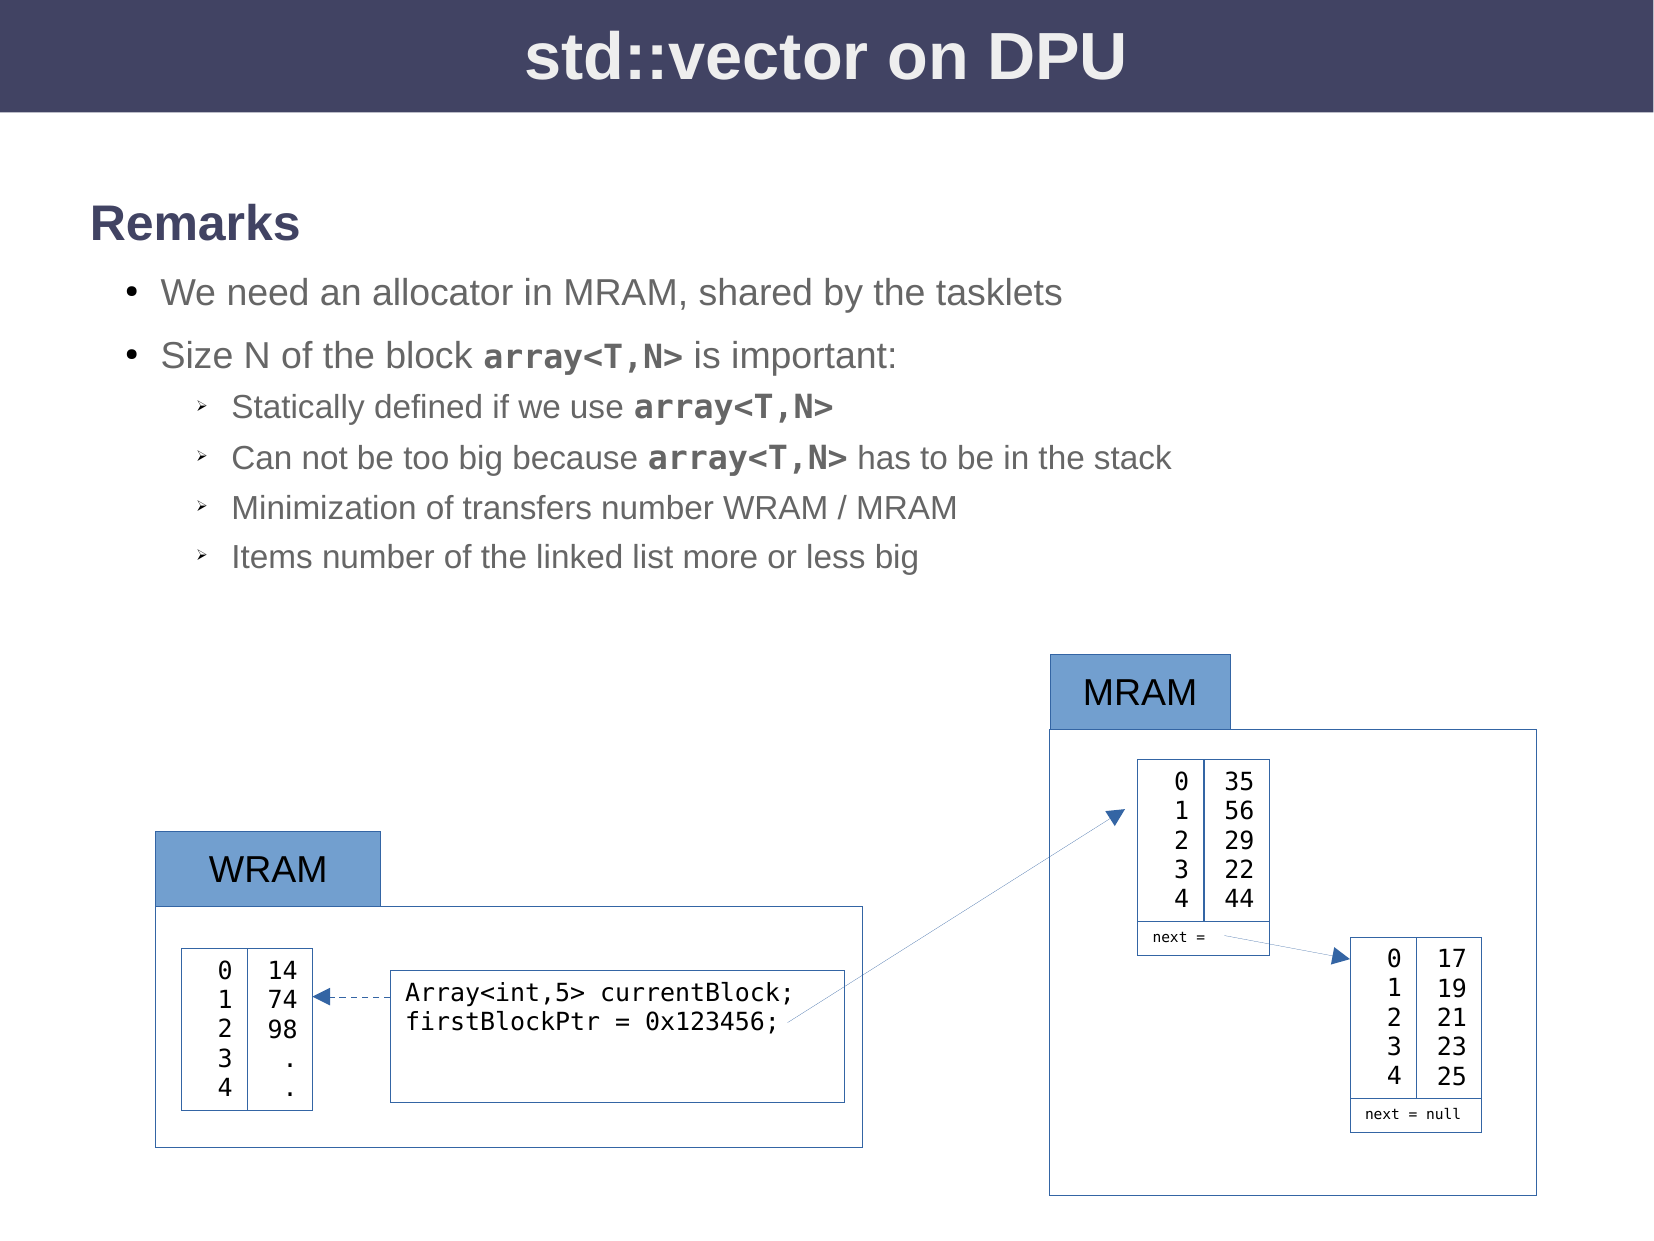

std::vector on DPU
Remarks
We need an allocator in MRAM, shared by the tasklets
Size N of the block array<T,N> is important:
Statically defined if we use array<T,N>
Can not be too big because array<T,N> has to be in the stack
Minimization of transfers number WRAM / MRAM
Items number of the linked list more or less big
MRAM
0
1
2
3
4
35
56
29
22
44
WRAM
next =
0
1
2
3
4
17
19
21
23
25
0
1
2
3
4
14
74
98
.
.
Array<int,5> currentBlock;
firstBlockPtr = 0x123456;
next = null